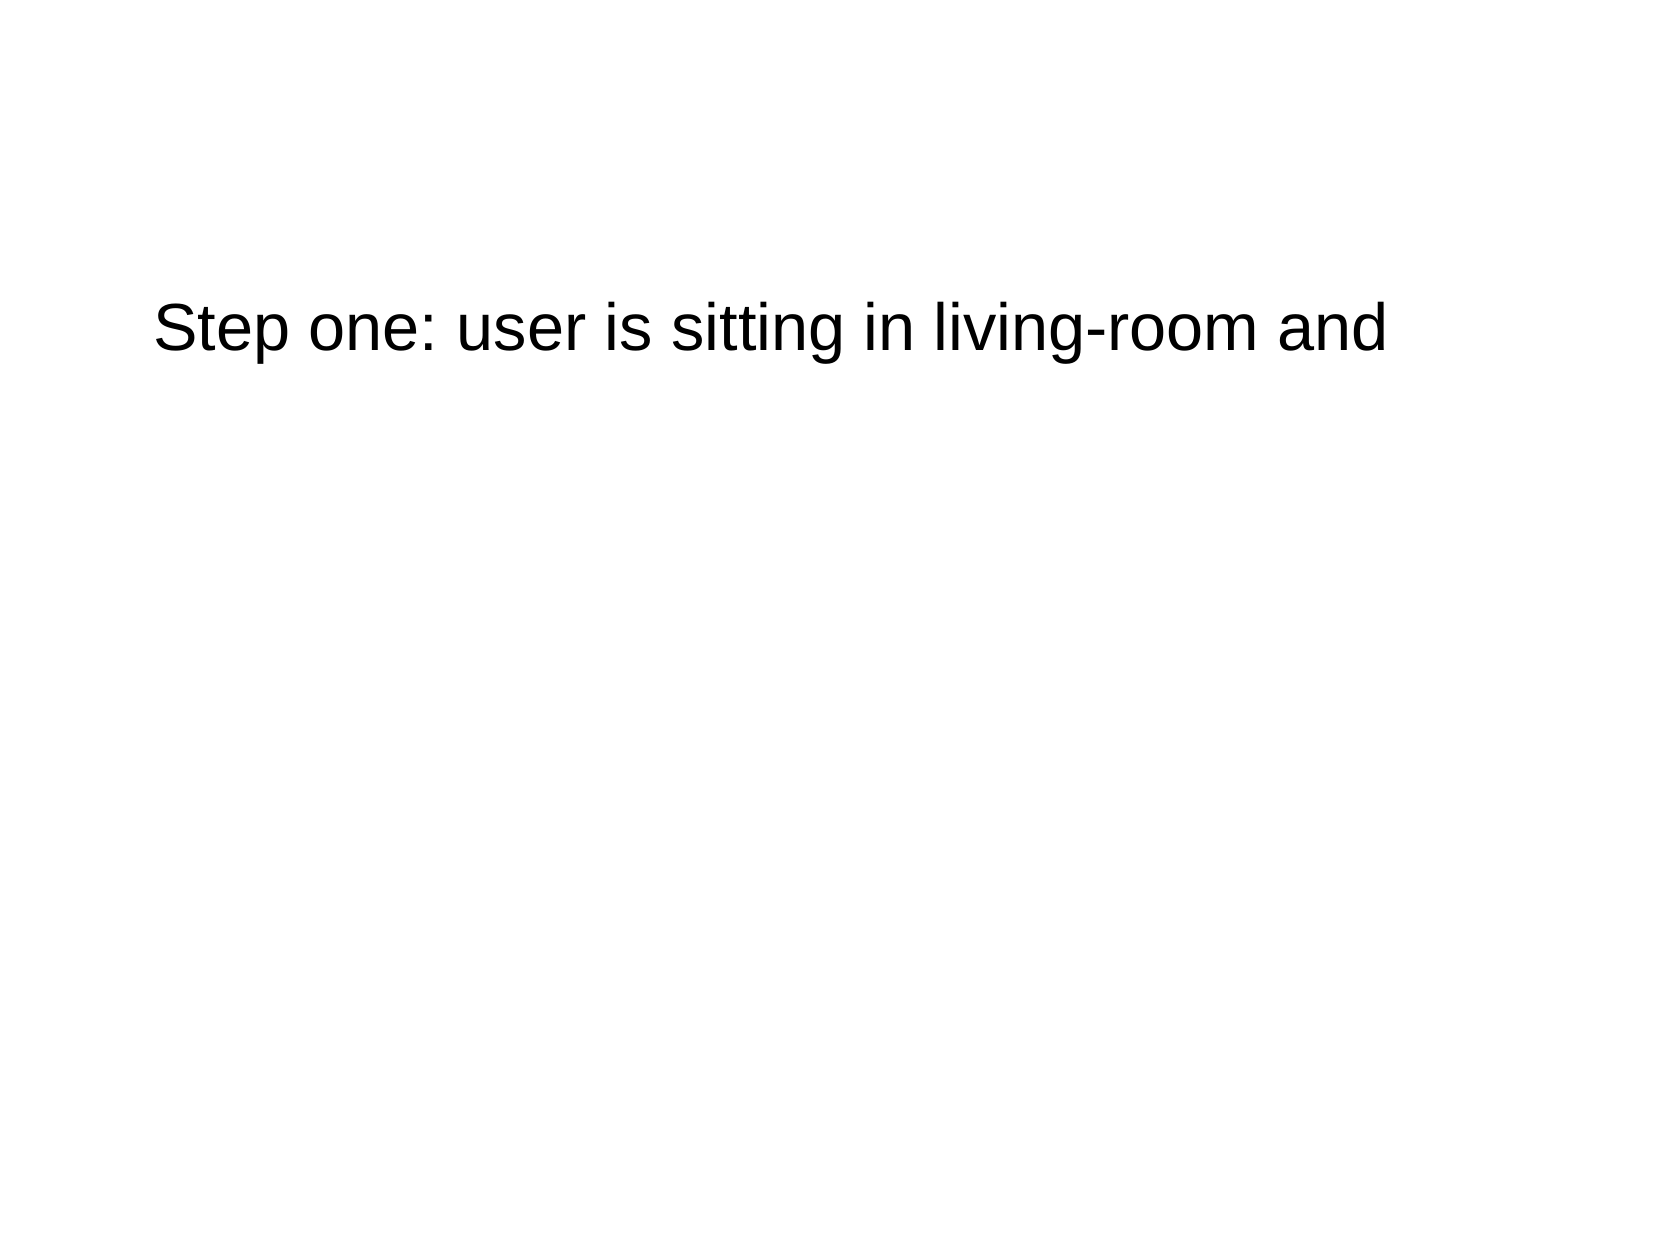

#
Step one: user is sitting in living-room and